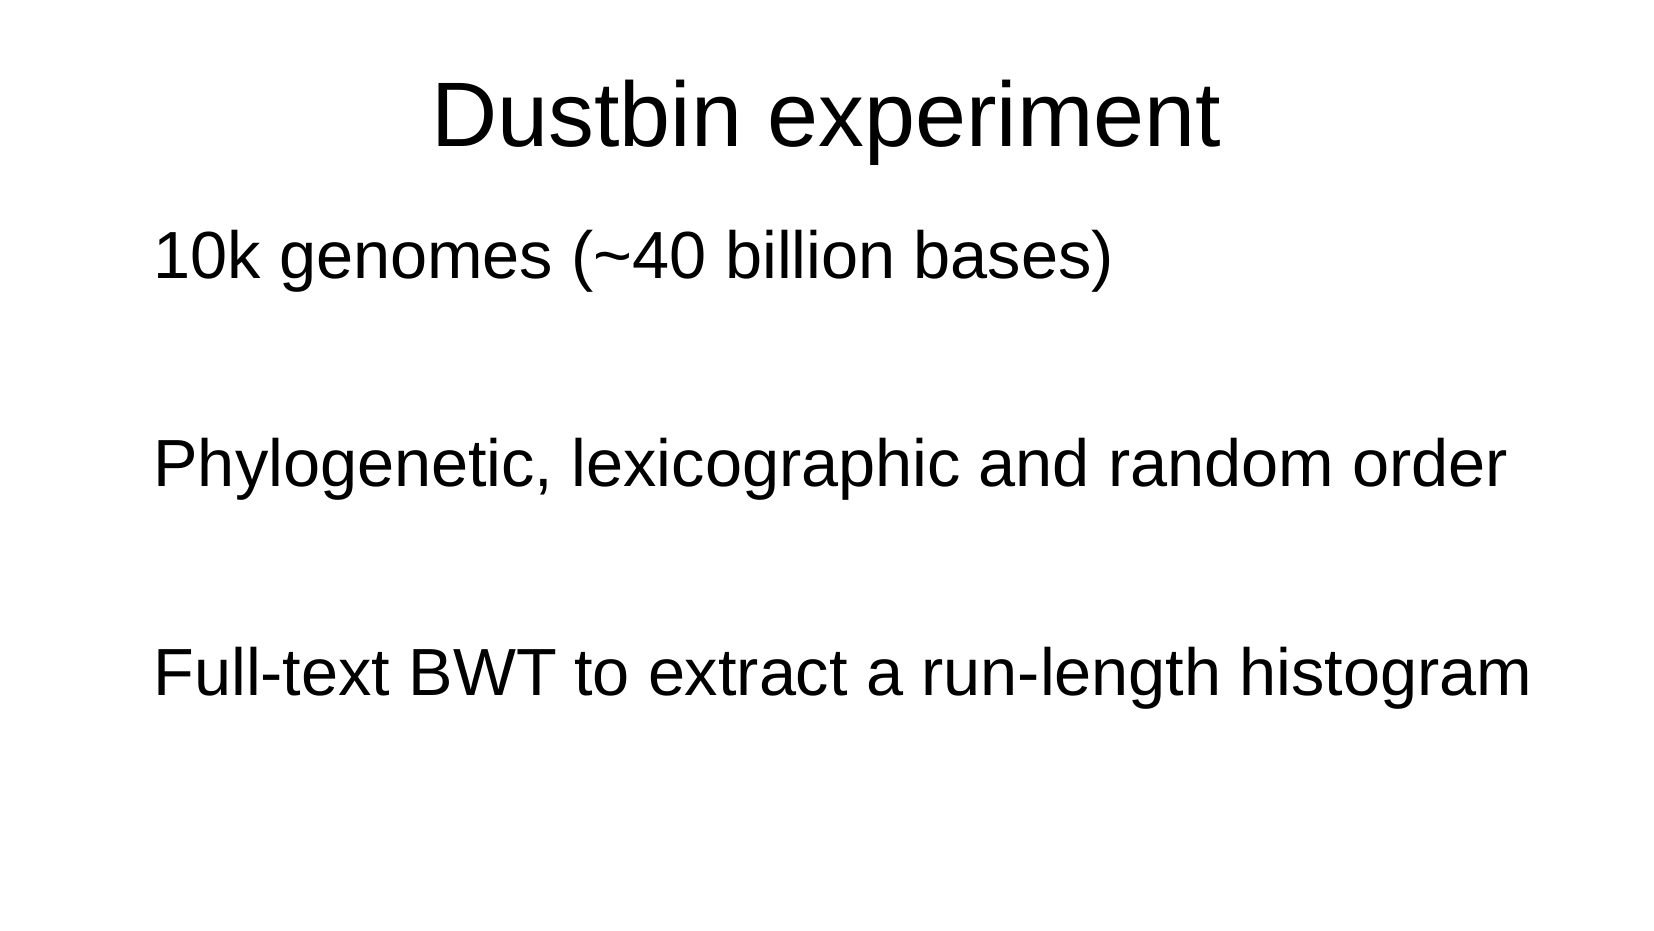

# Dustbin experiment
10k genomes (~40 billion bases)
Phylogenetic, lexicographic and random order
Full-text BWT to extract a run-length histogram